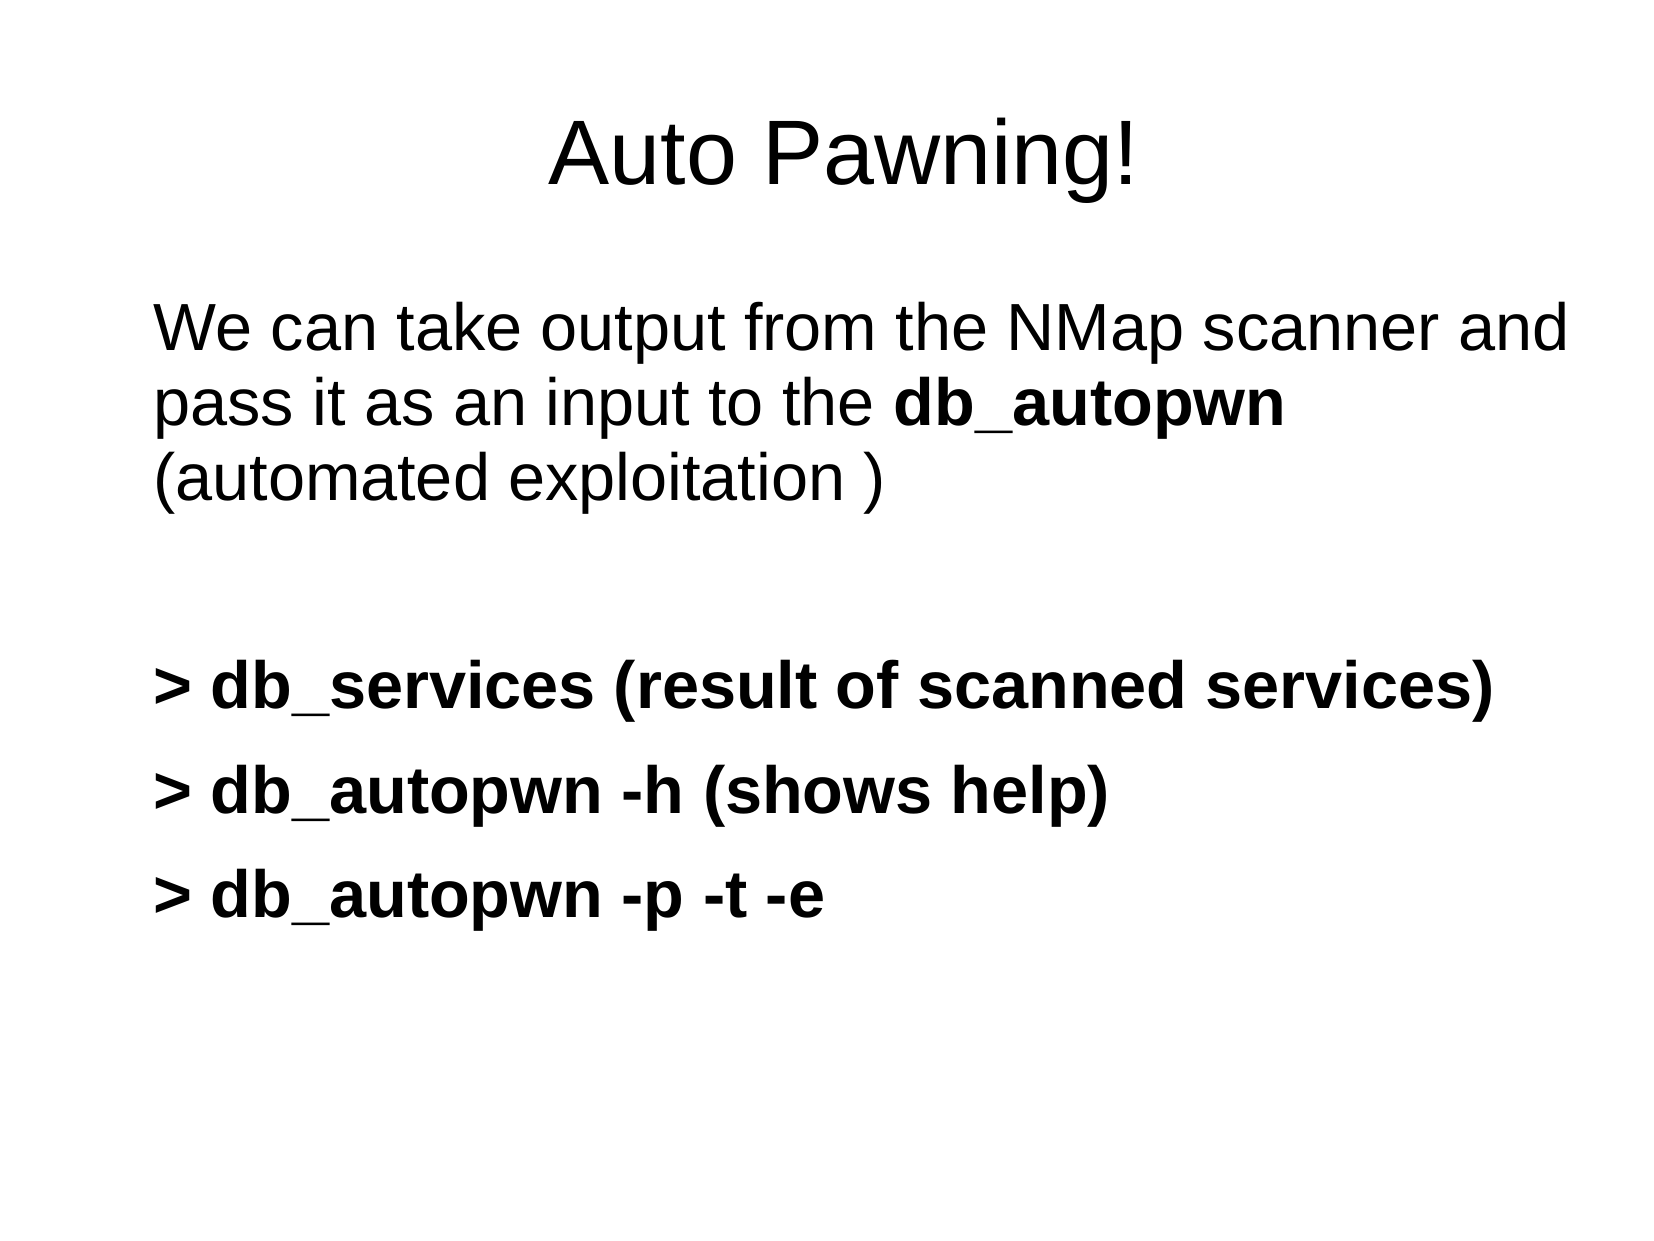

# Auto Pawning!
We can take output from the NMap scanner and pass it as an input to the db_autopwn (automated exploitation )
> db_services (result of scanned services)
> db_autopwn -h (shows help)
> db_autopwn -p -t -e